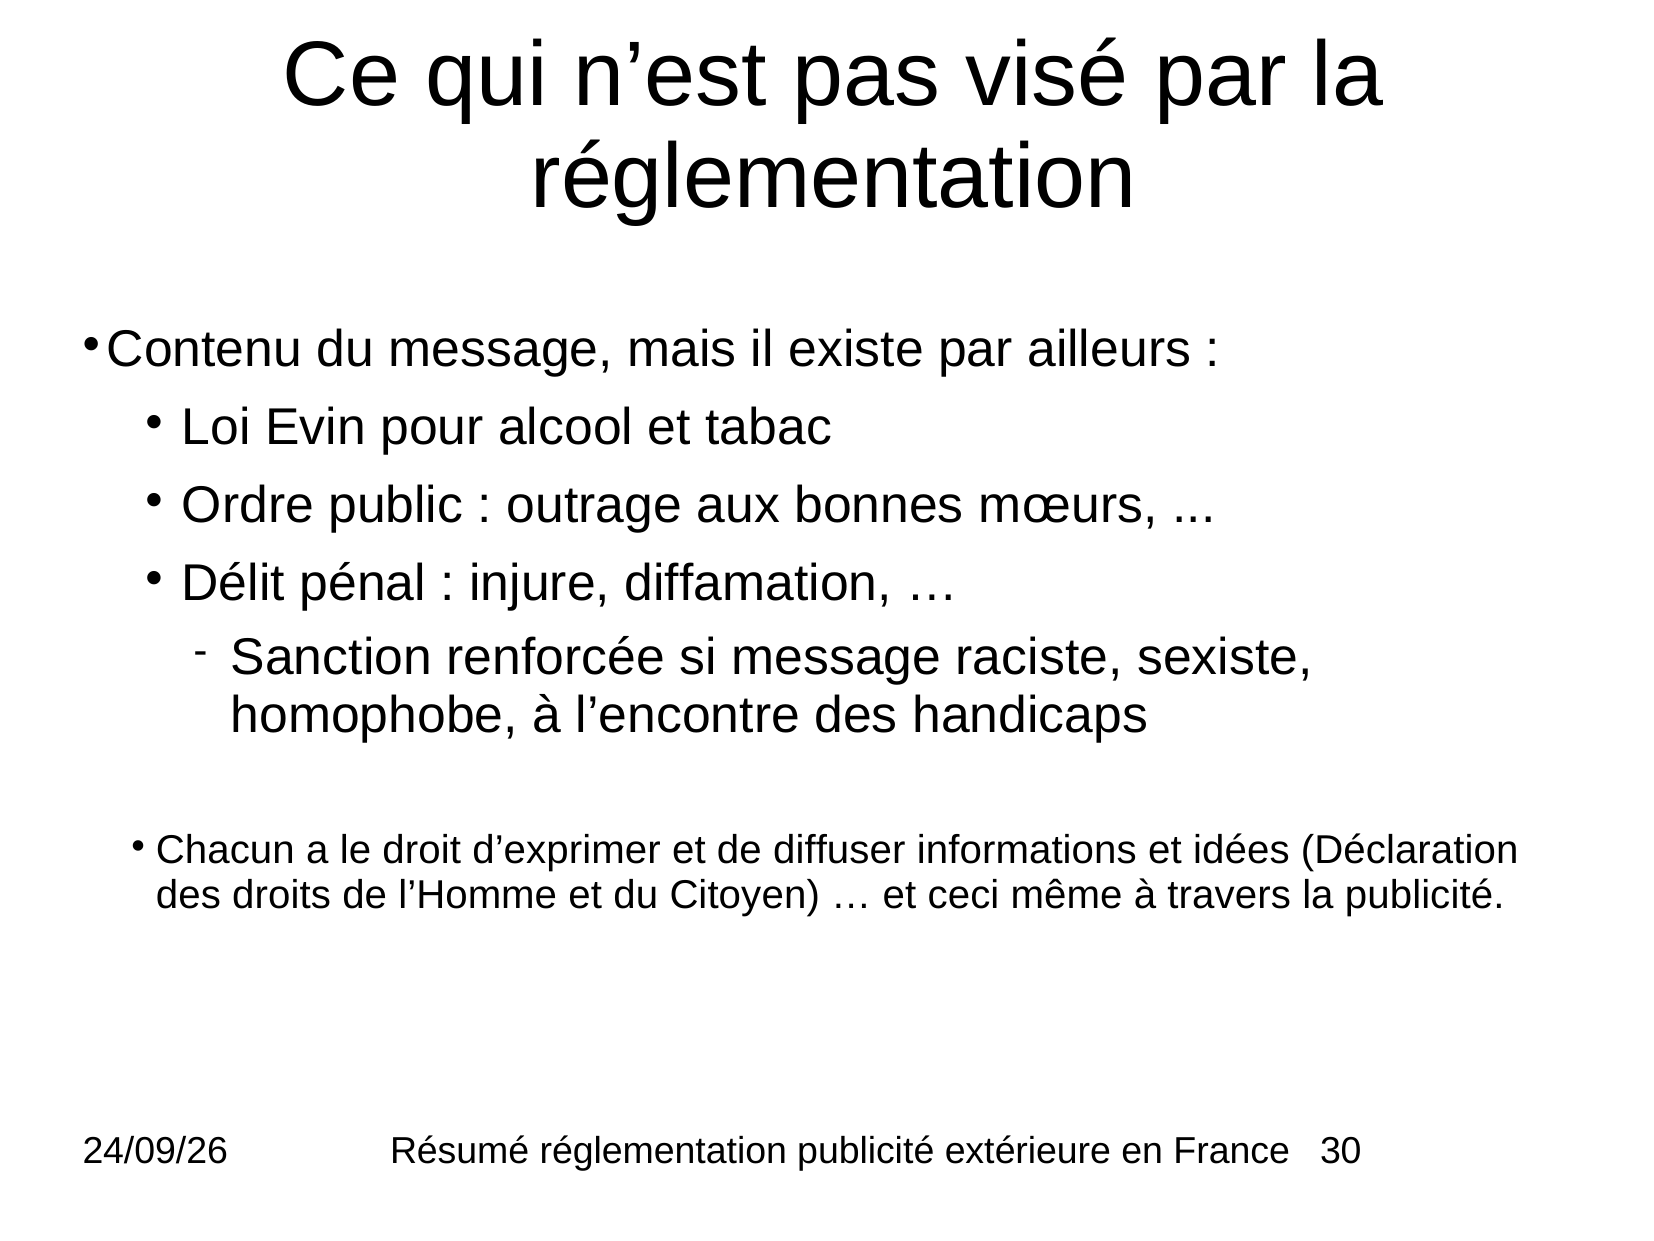

# Ce qui n’est pas visé par la réglementation
Contenu du message, mais il existe par ailleurs :
Loi Evin pour alcool et tabac
Ordre public : outrage aux bonnes mœurs, ...
Délit pénal : injure, diffamation, …
Sanction renforcée si message raciste, sexiste, homophobe, à l’encontre des handicaps
Chacun a le droit d’exprimer et de diffuser informations et idées (Déclaration des droits de l’Homme et du Citoyen) … et ceci même à travers la publicité.
Résumé réglementation publicité extérieure en France
30